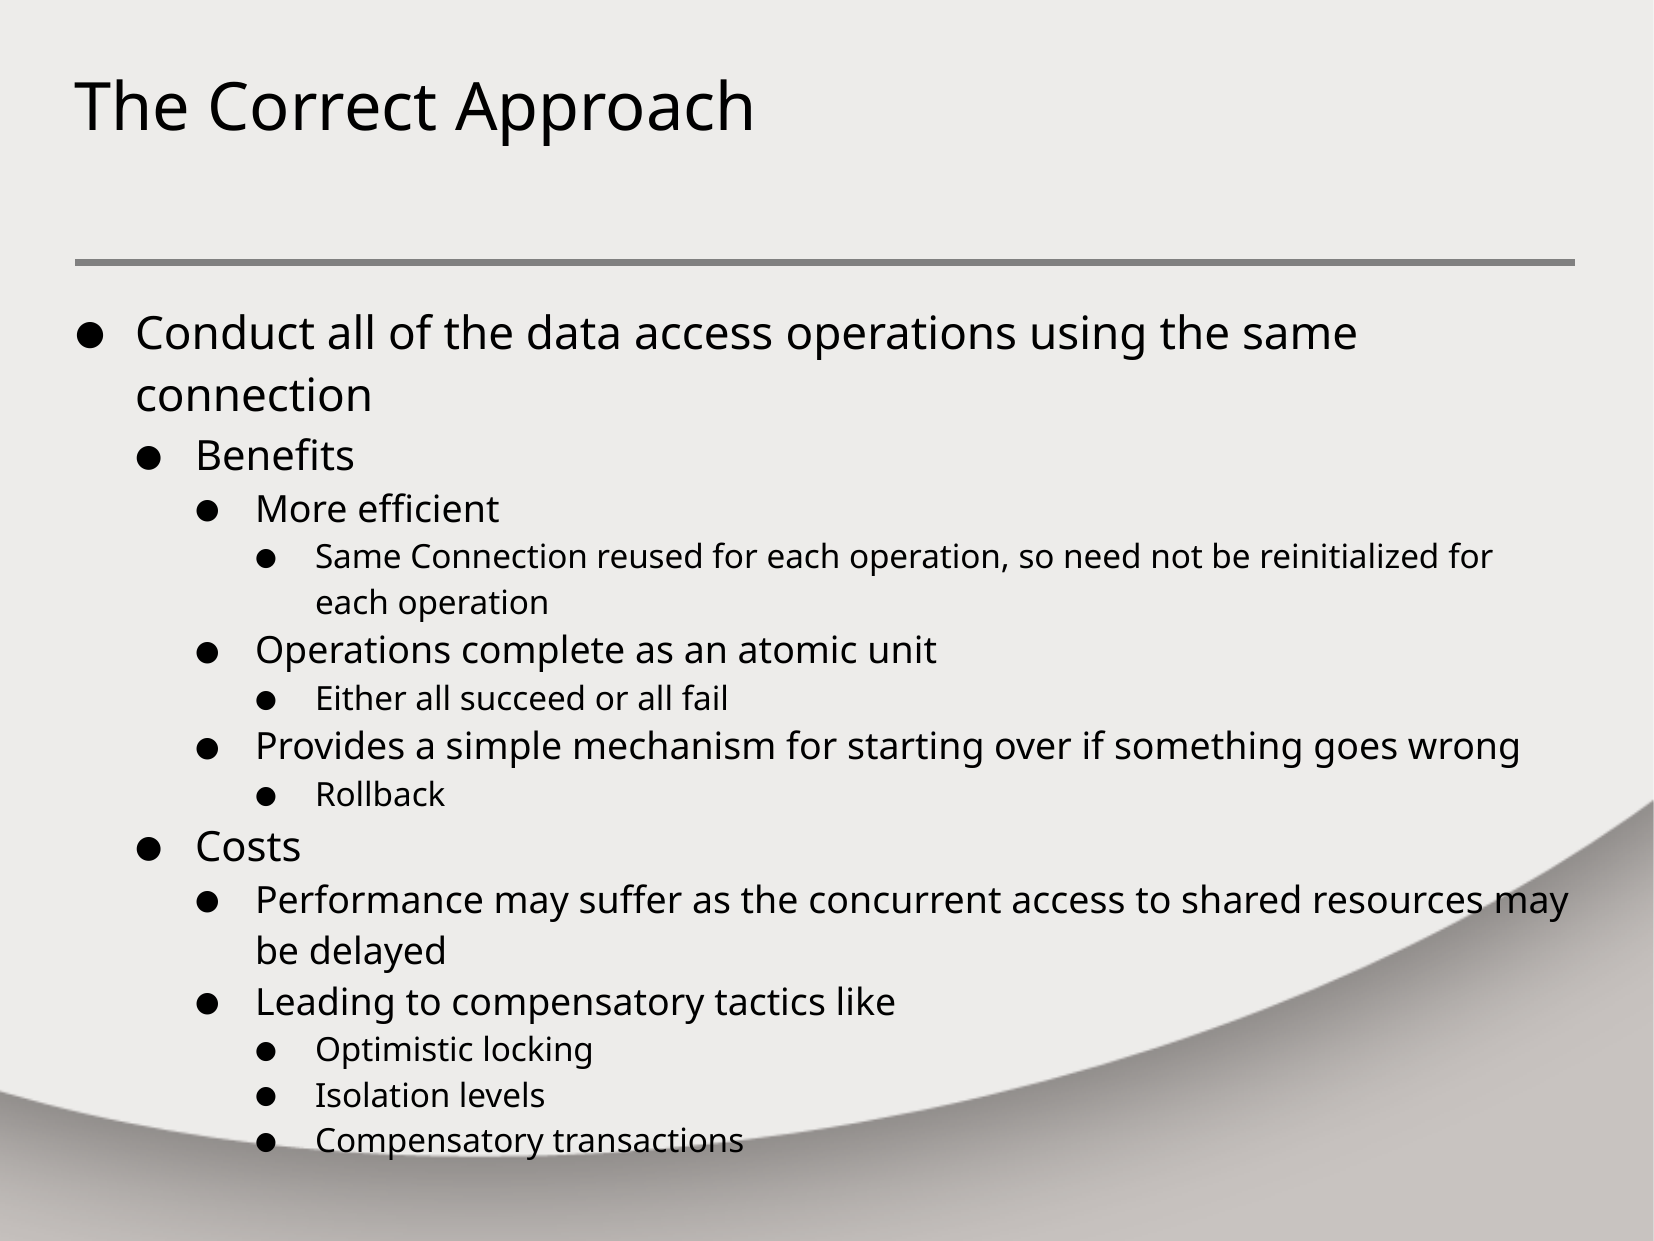

# The Correct Approach
Conduct all of the data access operations using the same connection
Benefits
More efficient
Same Connection reused for each operation, so need not be reinitialized for each operation
Operations complete as an atomic unit
Either all succeed or all fail
Provides a simple mechanism for starting over if something goes wrong
Rollback
Costs
Performance may suffer as the concurrent access to shared resources may be delayed
Leading to compensatory tactics like
Optimistic locking
Isolation levels
Compensatory transactions